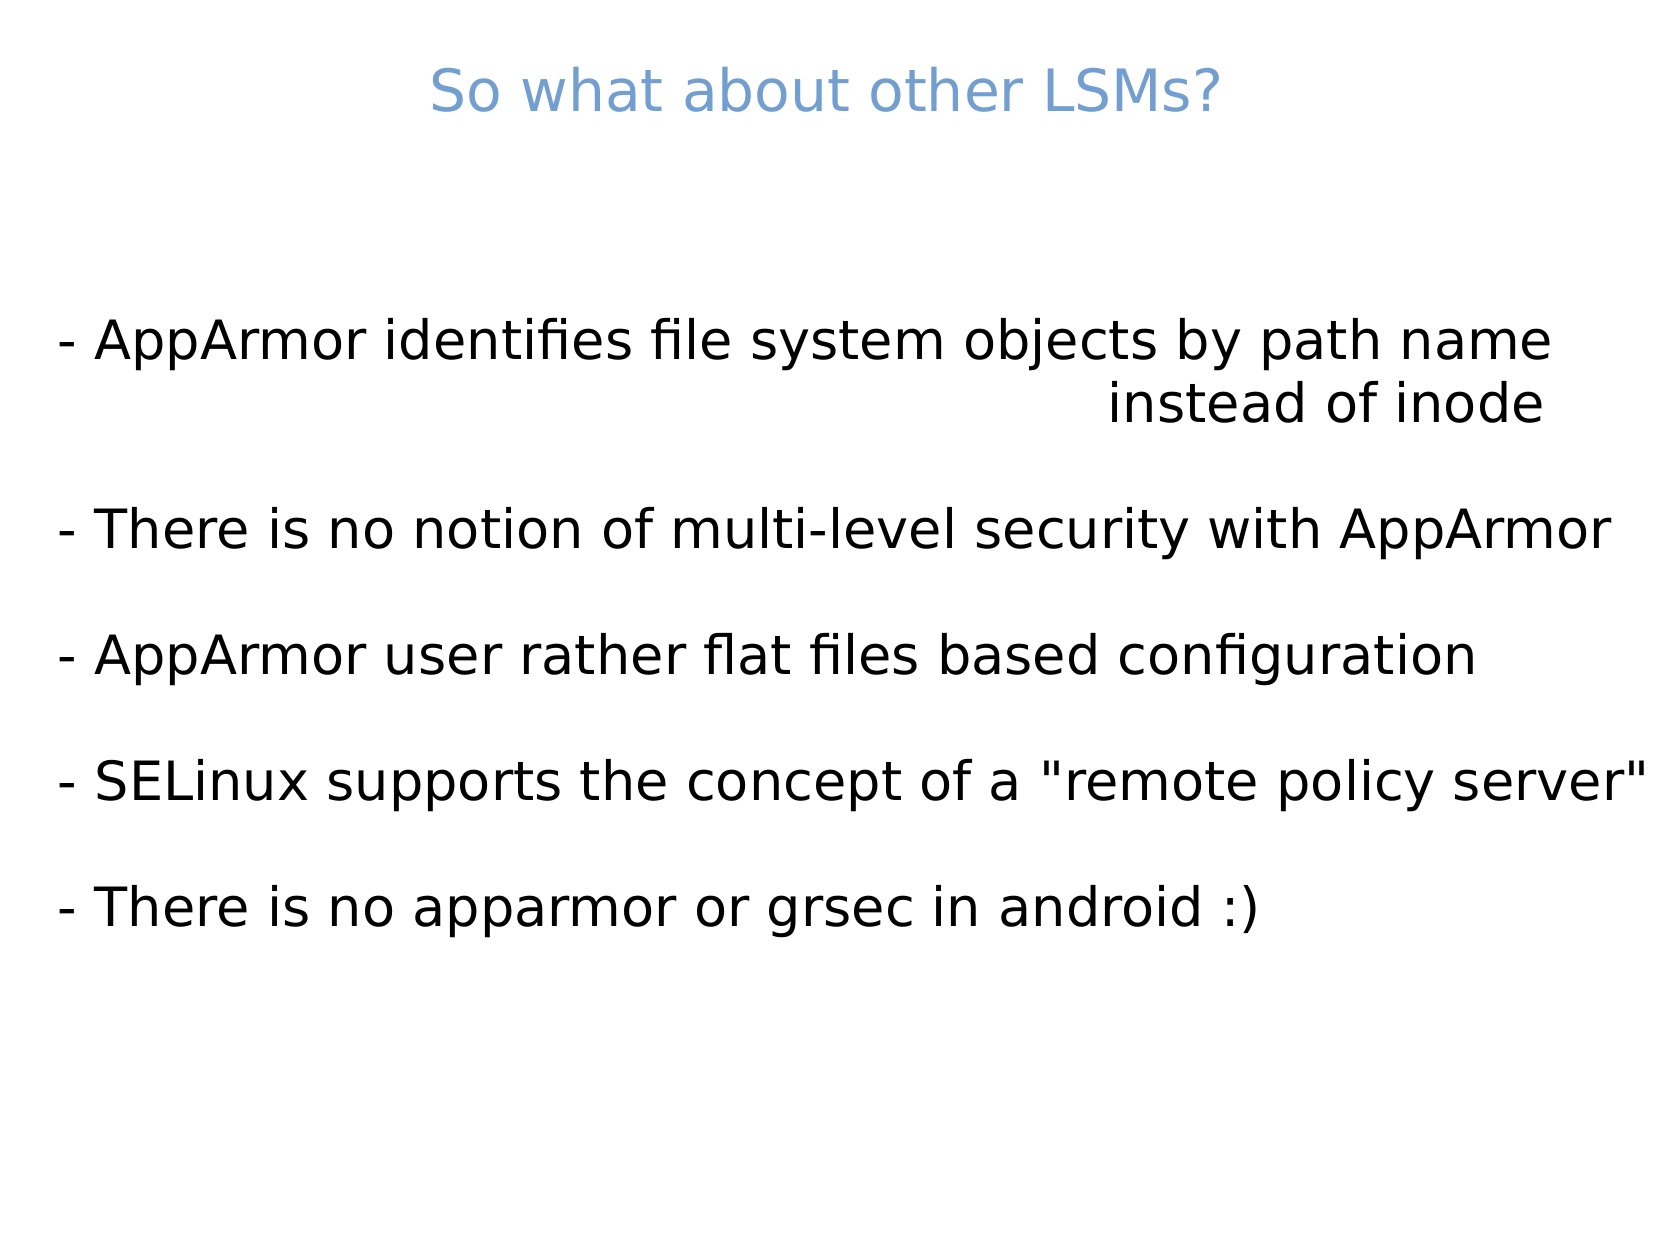

#
So what about other LSMs?
- AppArmor identifies file system objects by path name
														instead of inode
- There is no notion of multi-level security with AppArmor
- AppArmor user rather flat files based configuration
- SELinux supports the concept of a "remote policy server"
- There is no apparmor or grsec in android :)